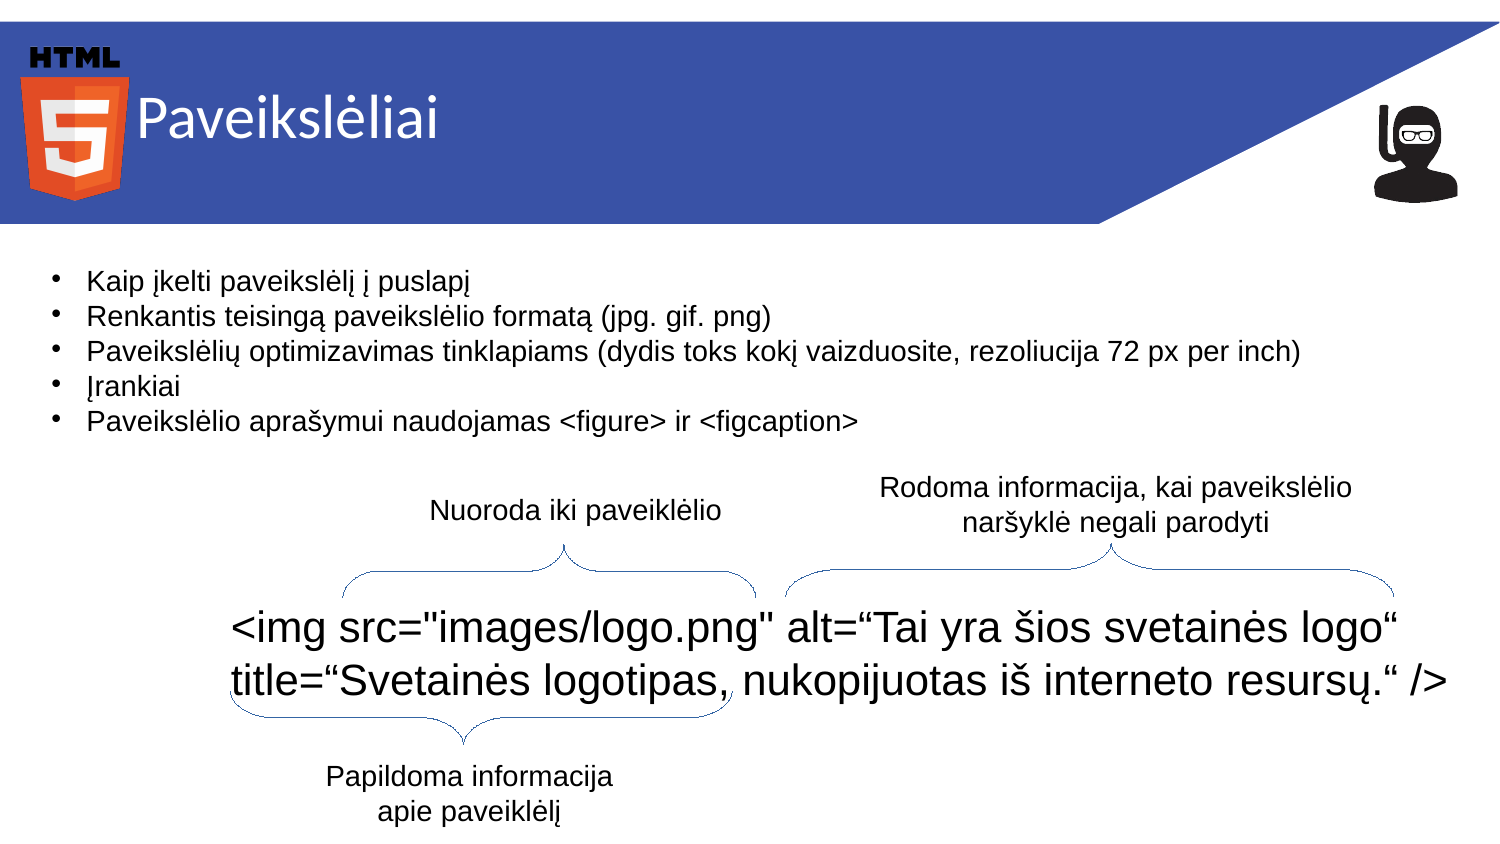

Paveikslėliai
Kaip įkelti paveikslėlį į puslapį
Renkantis teisingą paveikslėlio formatą (jpg. gif. png)
Paveikslėlių optimizavimas tinklapiams (dydis toks kokį vaizduosite, rezoliucija 72 px per inch)
Įrankiai
Paveikslėlio aprašymui naudojamas <figure> ir <figcaption>
Rodoma informacija, kai paveikslėlio naršyklė negali parodyti
Nuoroda iki paveiklėlio
<img src="images/logo.png" alt=“Tai yra šios svetainės logo“
title=“Svetainės logotipas, nukopijuotas iš interneto resursų.“ />
Papildoma informacija apie paveiklėlį